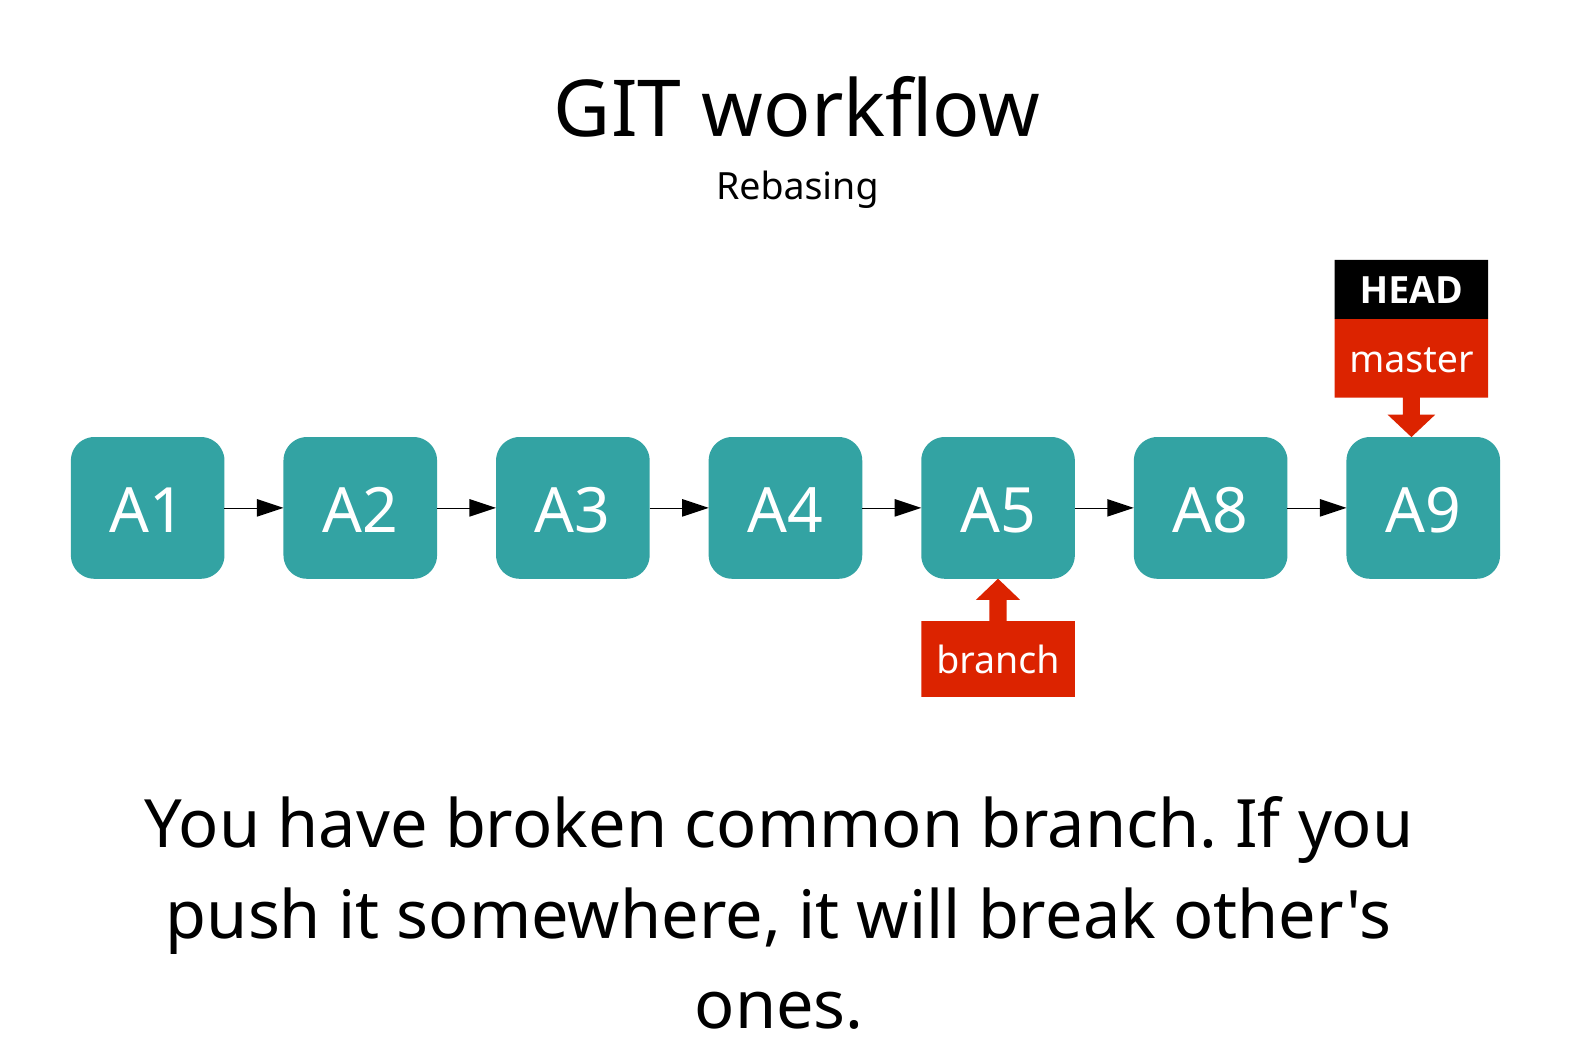

# GIT workflow Rebasing
HEAD
master
A1
A2
A3
A4
A5
A8
A9
branch
You have broken common branch. If you push it somewhere, it will break other's ones.